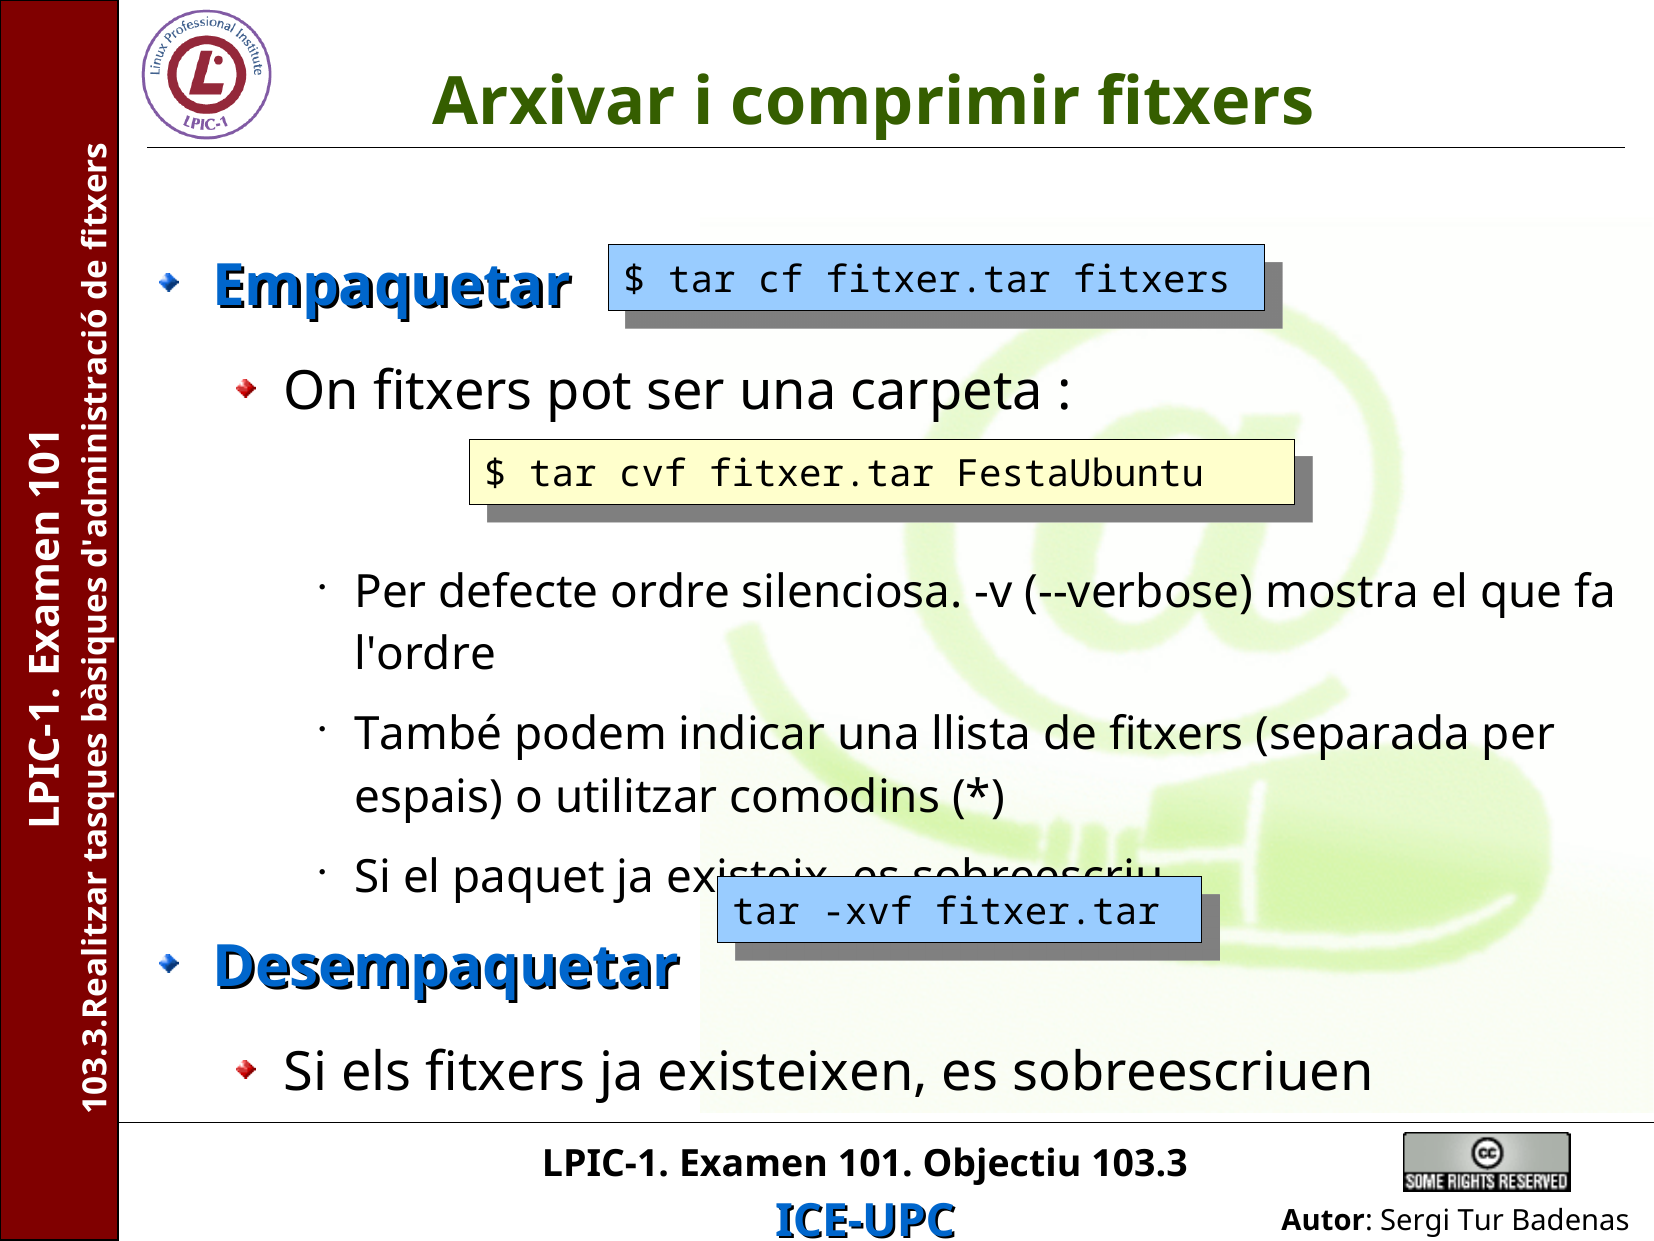

# Arxivar i comprimir fitxers
Empaquetar
On fitxers pot ser una carpeta :
Per defecte ordre silenciosa. -v (--verbose) mostra el que fa l'ordre
També podem indicar una llista de fitxers (separada per espais) o utilitzar comodins (*)
Si el paquet ja existeix, es sobreescriu.
Desempaquetar
Si els fitxers ja existeixen, es sobreescriuen
$ tar cf fitxer.tar fitxers
$ tar cvf fitxer.tar FestaUbuntu
tar -xvf fitxer.tar